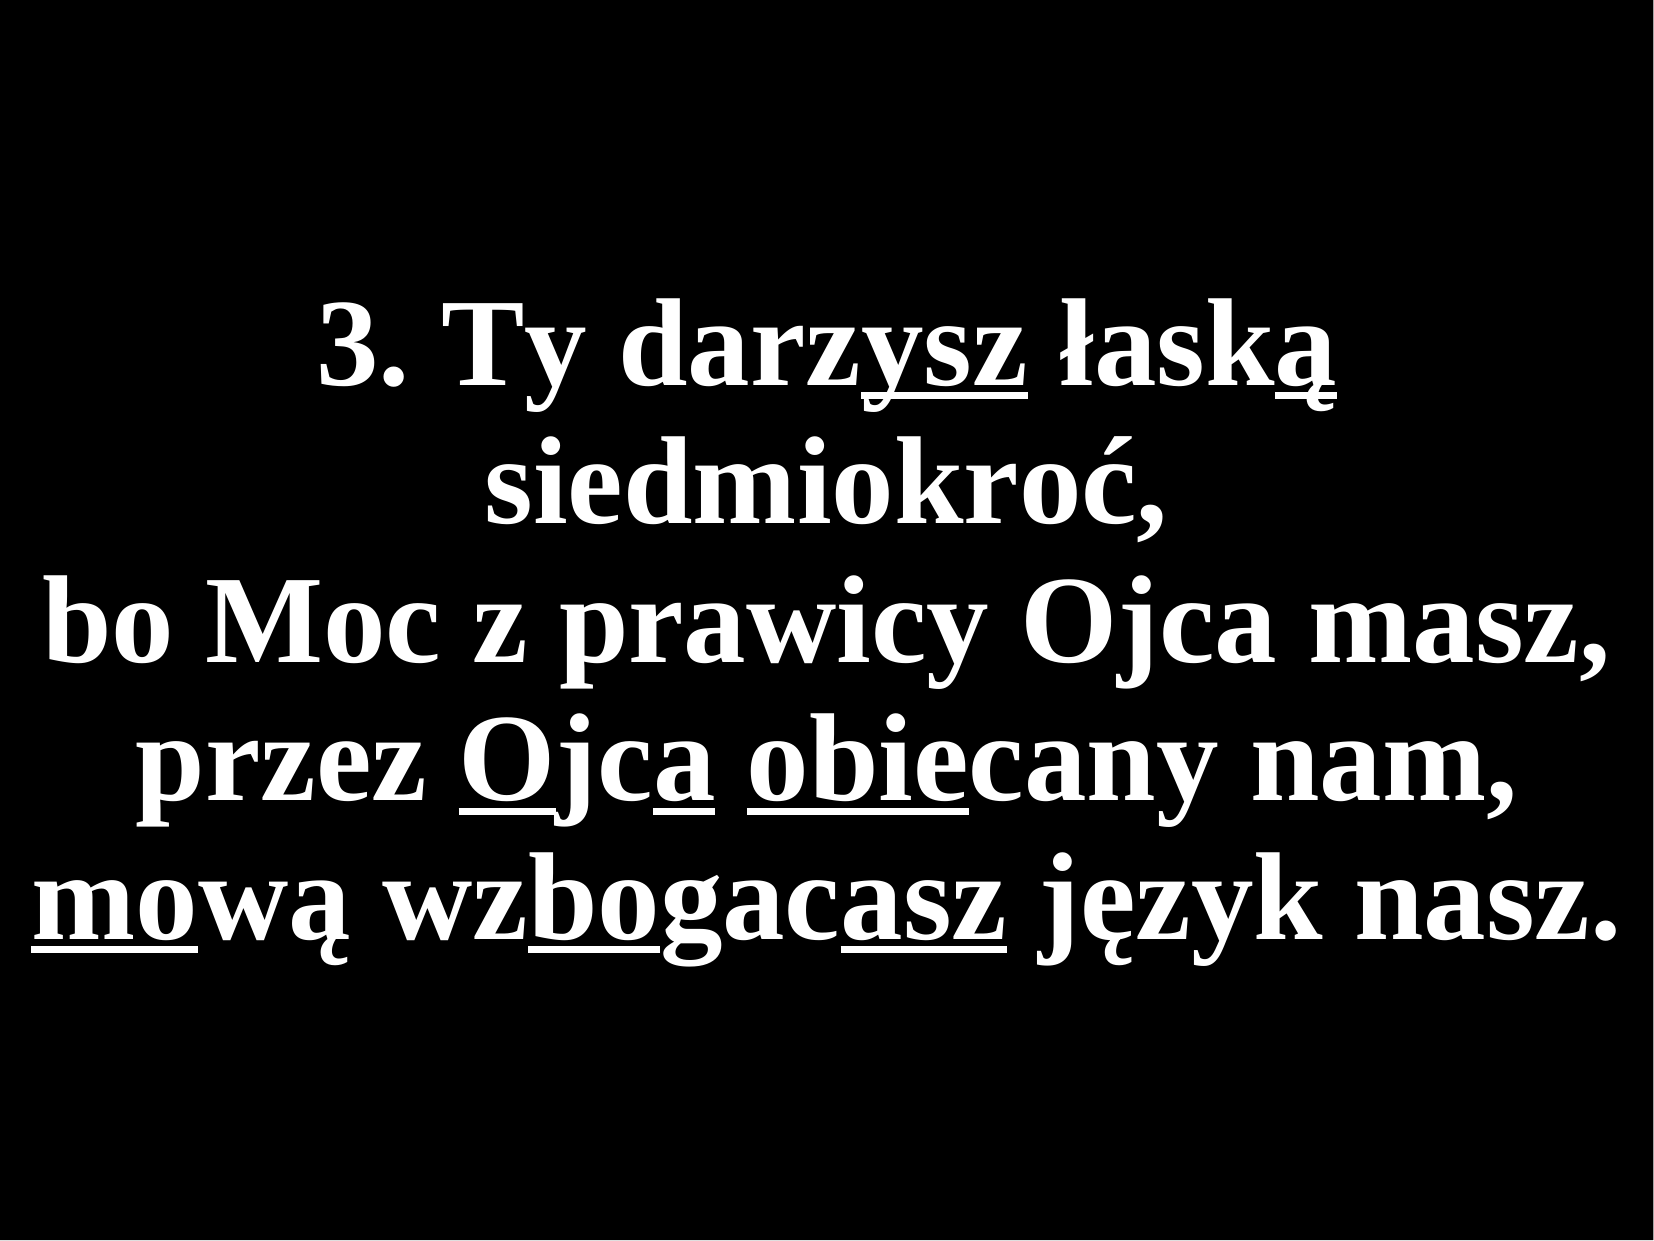

# 3. Ty darzysz łaską siedmiokroć, bo Moc z prawicy Ojca masz, przez Ojca obiecany nam, mową wzbogacasz język nasz.